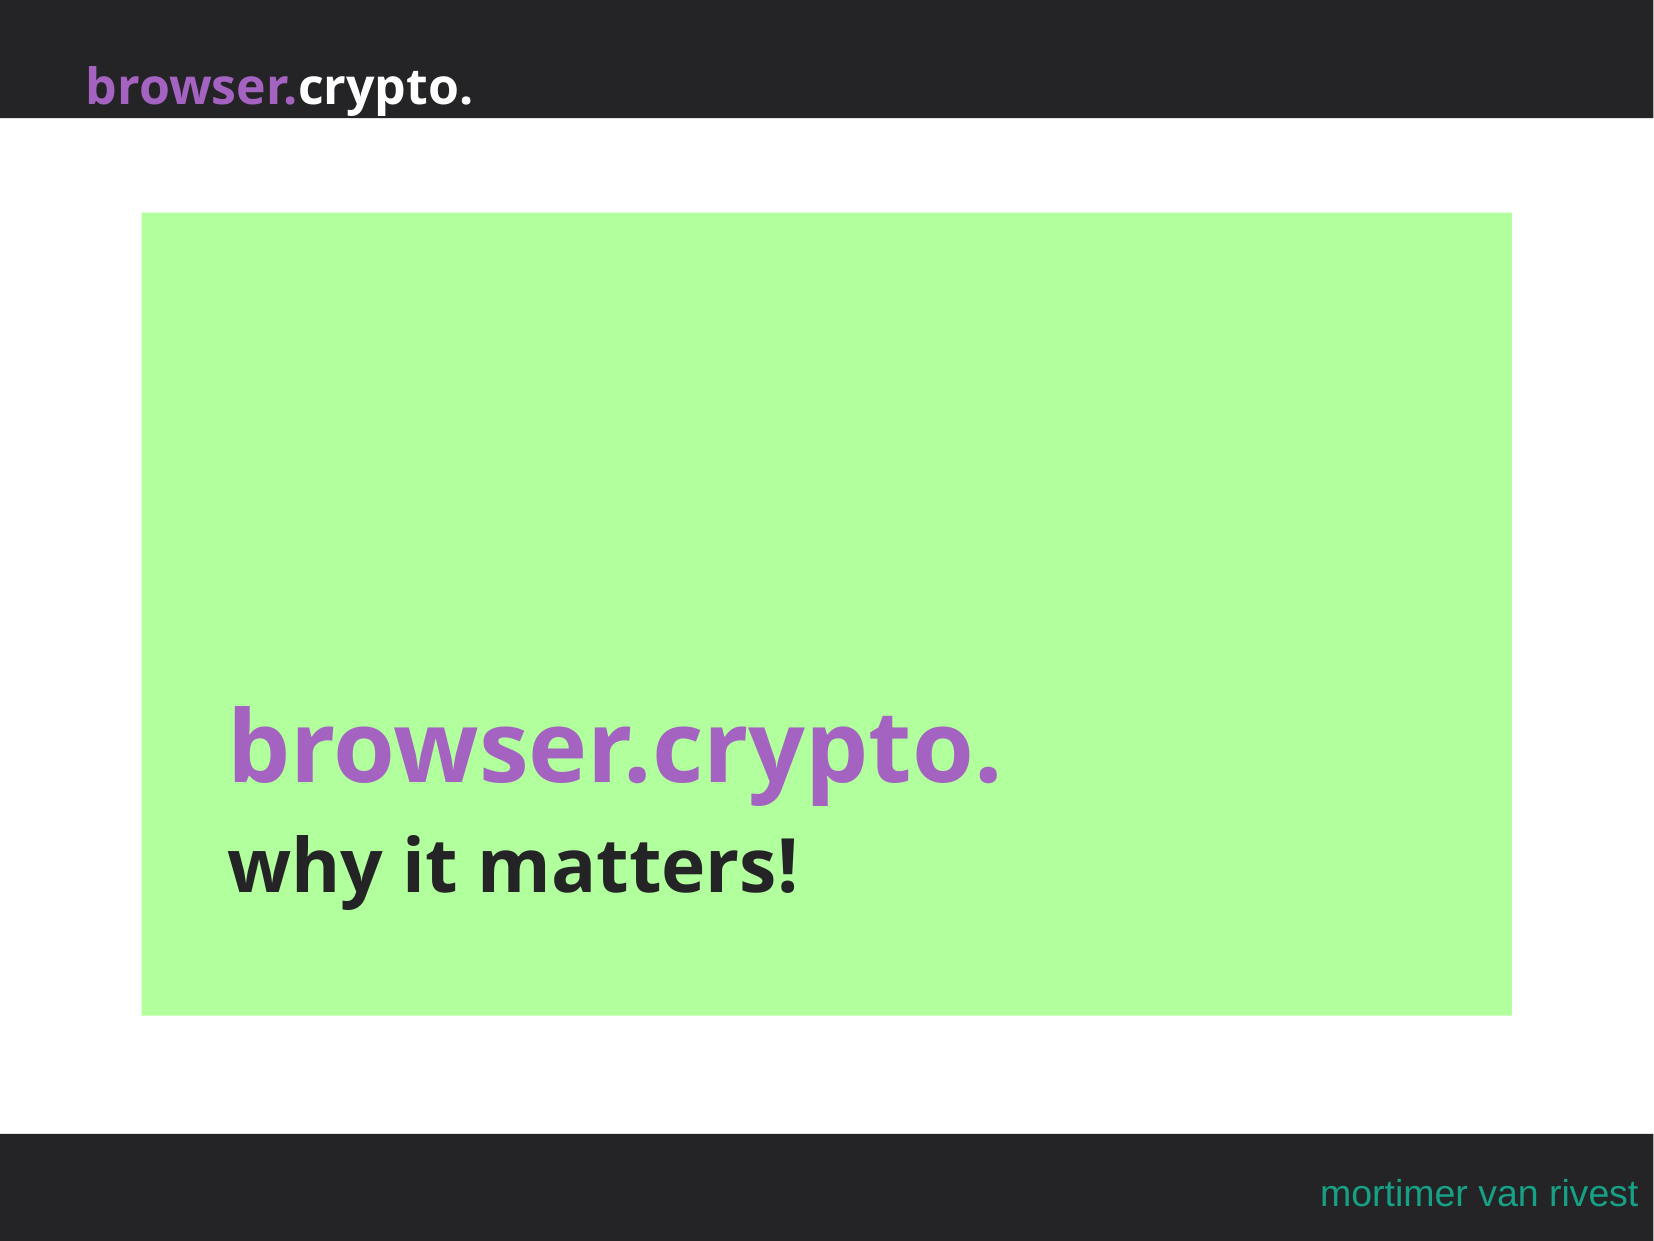

browser.crypto.
browser.crypto.
why it matters!
mortimer van rivest